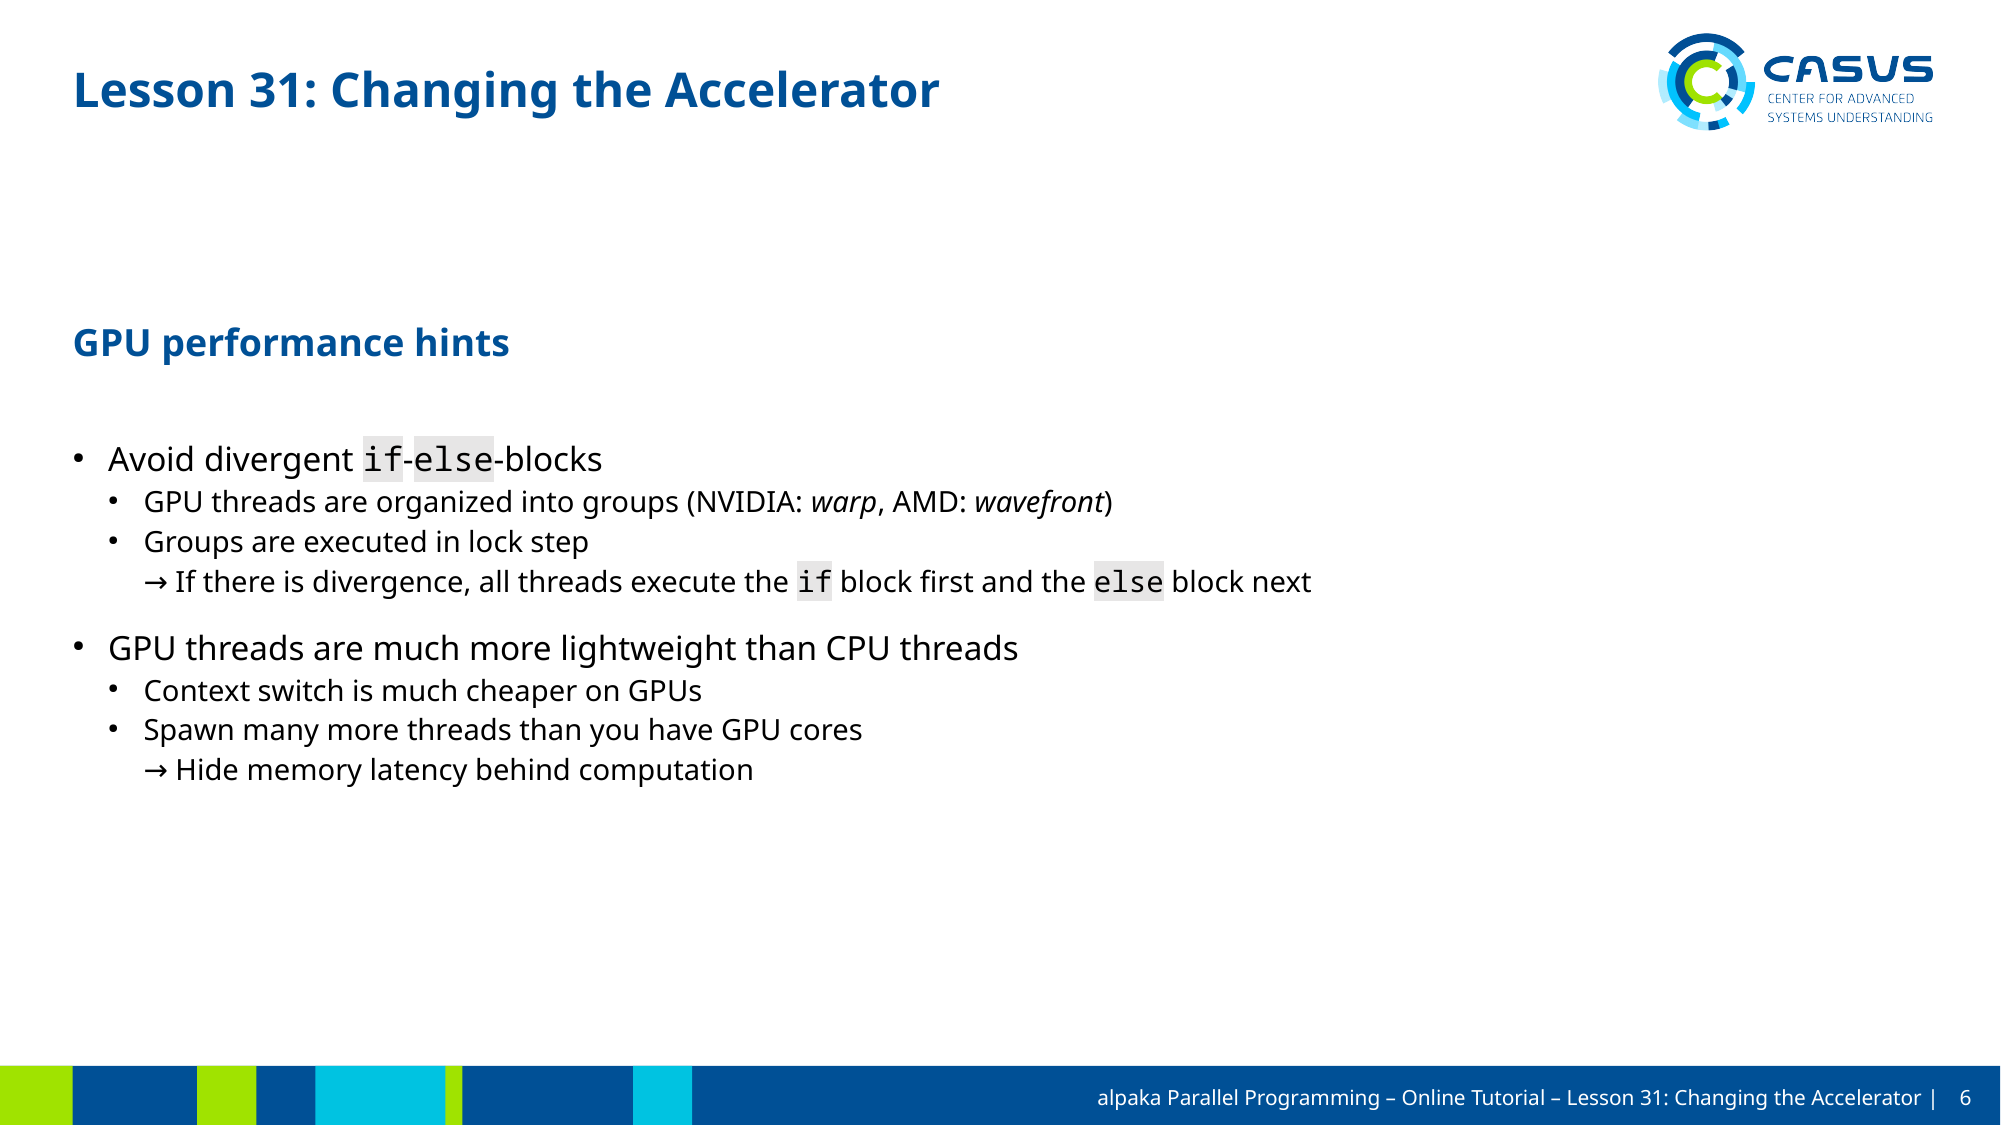

# Lesson 31: Changing the Accelerator
GPU performance hints
Avoid divergent if-else-blocks
GPU threads are organized into groups (NVIDIA: warp, AMD: wavefront)
Groups are executed in lock step
→ If there is divergence, all threads execute the if block first and the else block next
GPU threads are much more lightweight than CPU threads
Context switch is much cheaper on GPUs
Spawn many more threads than you have GPU cores
→ Hide memory latency behind computation
alpaka Parallel Programming – Online Tutorial – Lesson 31: Changing the Accelerator
6